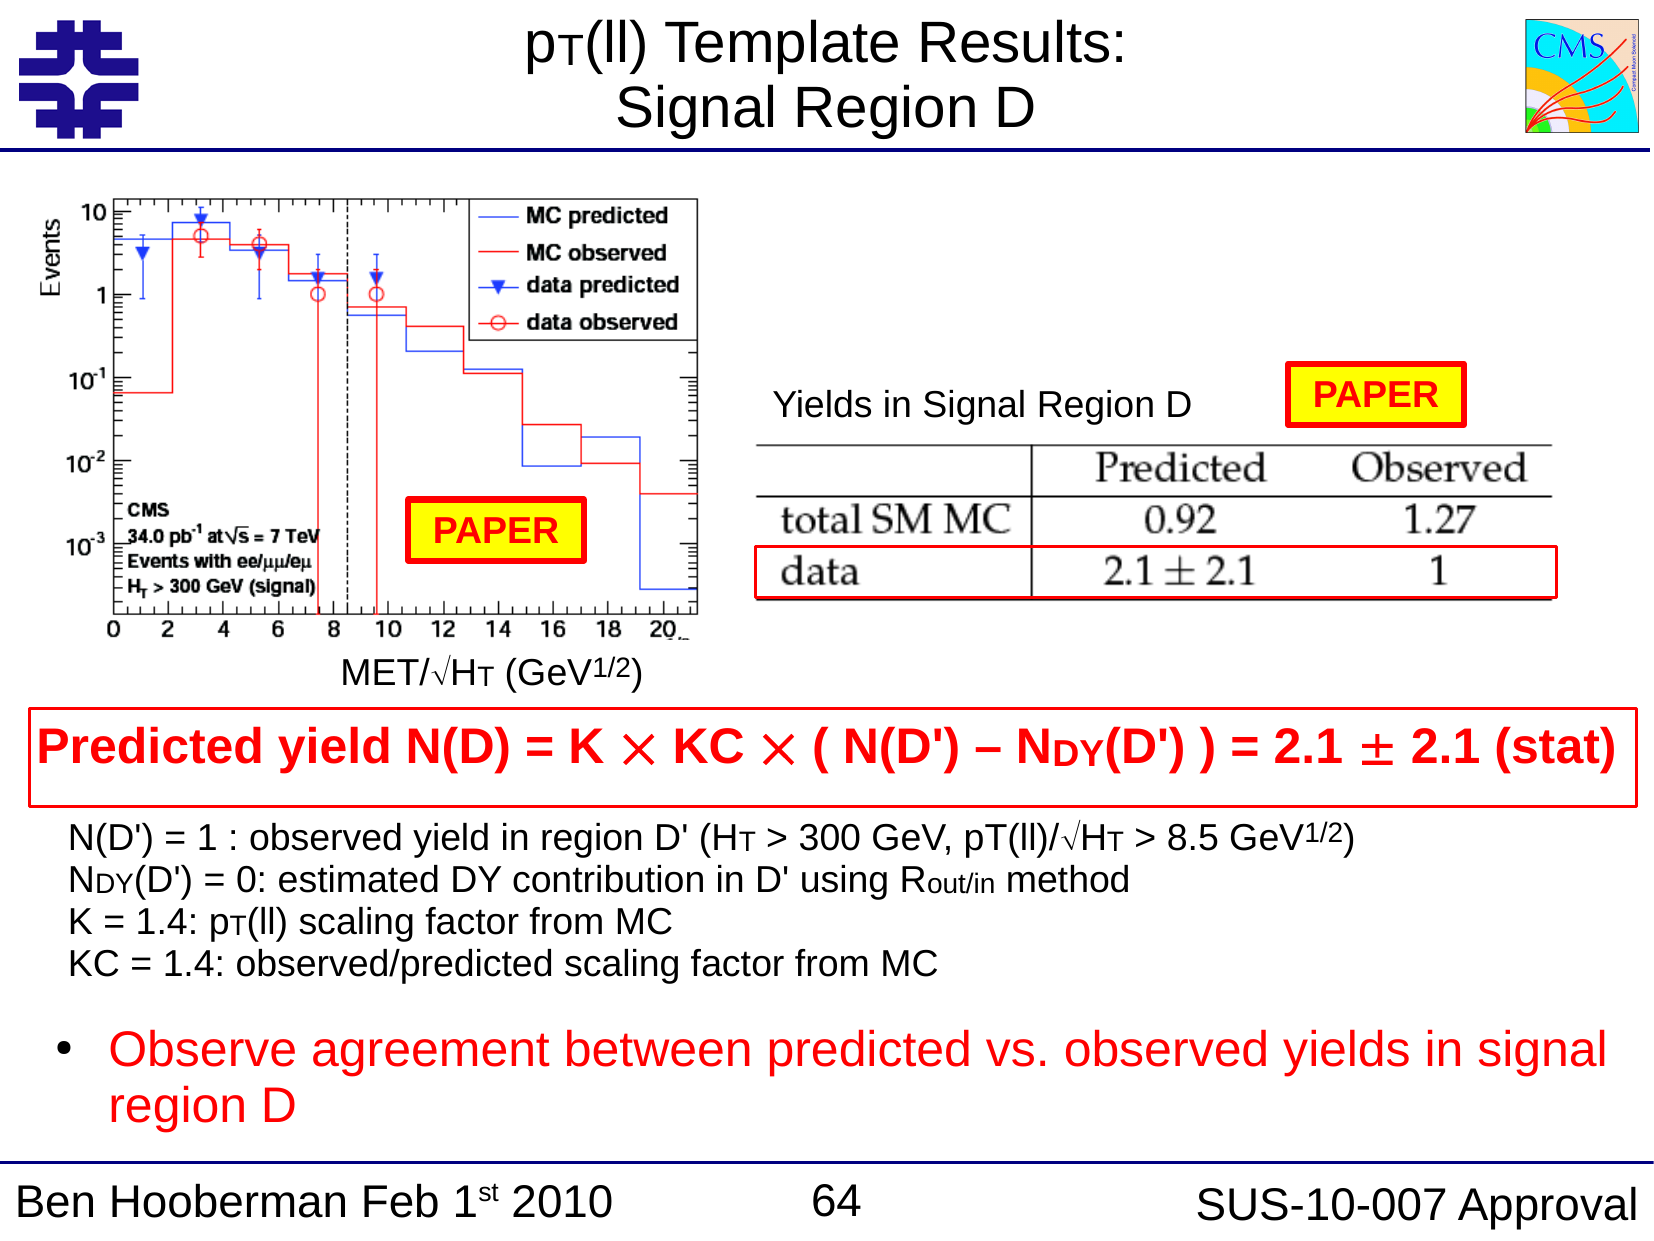

# pT(ll) Template Results: Signal Region D
PAPER
Yields in Signal Region D
PAPER
MET/HT (GeV1/2)
Predicted yield N(D) = K  KC  ( N(D') – NDY(D') ) = 2.1  2.1 (stat)
N(D') = 1 : observed yield in region D' (HT > 300 GeV, pT(ll)/HT > 8.5 GeV1/2)
NDY(D') = 0: estimated DY contribution in D' using Rout/in method
K = 1.4: pT(ll) scaling factor from MC
KC = 1.4: observed/predicted scaling factor from MC
Observe agreement between predicted vs. observed yields in signal region D
64